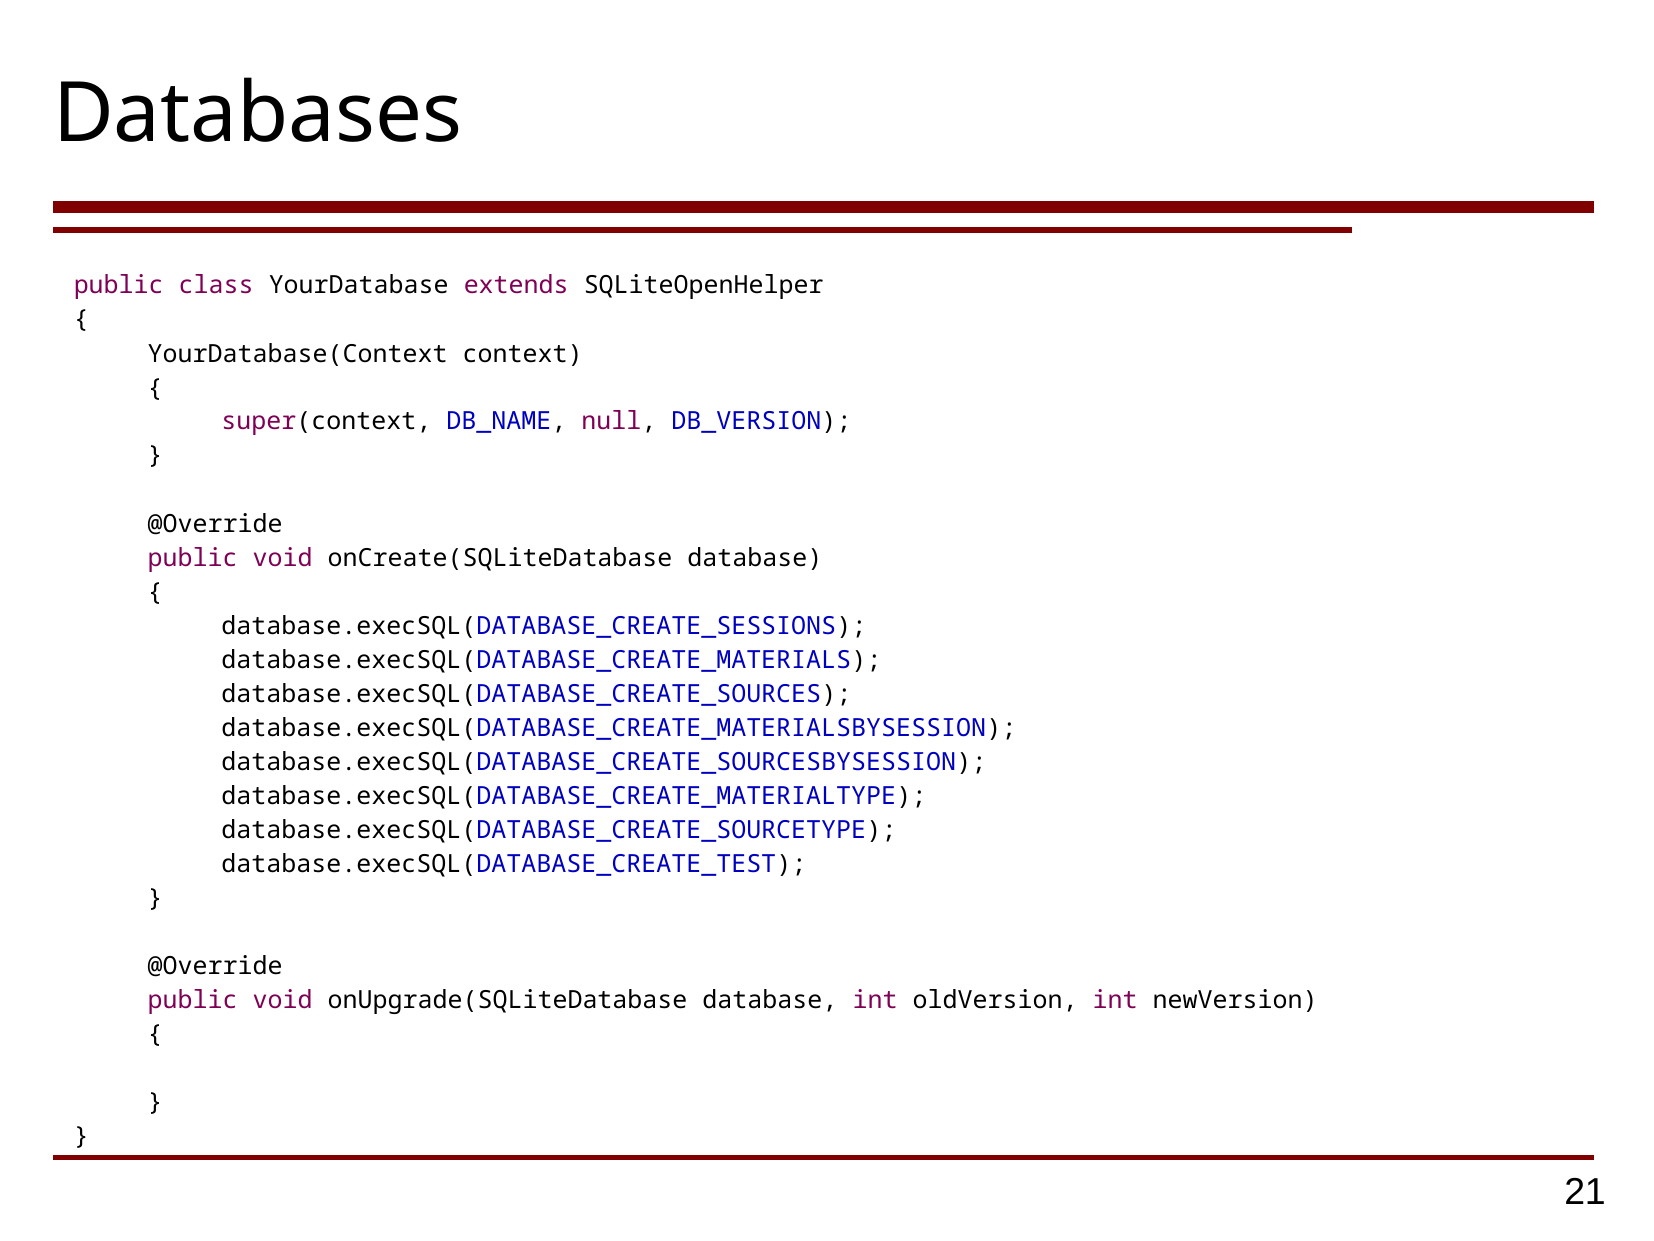

# Databases
public class YourDatabase extends SQLiteOpenHelper
{
	YourDatabase(Context context)
	{
		super(context, DB_NAME, null, DB_VERSION);
	}
	@Override
	public void onCreate(SQLiteDatabase database)
	{
		database.execSQL(DATABASE_CREATE_SESSIONS);
		database.execSQL(DATABASE_CREATE_MATERIALS);
		database.execSQL(DATABASE_CREATE_SOURCES);
		database.execSQL(DATABASE_CREATE_MATERIALSBYSESSION);
		database.execSQL(DATABASE_CREATE_SOURCESBYSESSION);
		database.execSQL(DATABASE_CREATE_MATERIALTYPE);
		database.execSQL(DATABASE_CREATE_SOURCETYPE);
		database.execSQL(DATABASE_CREATE_TEST);
	}
	@Override
	public void onUpgrade(SQLiteDatabase database, int oldVersion, int newVersion)
	{
	}
}